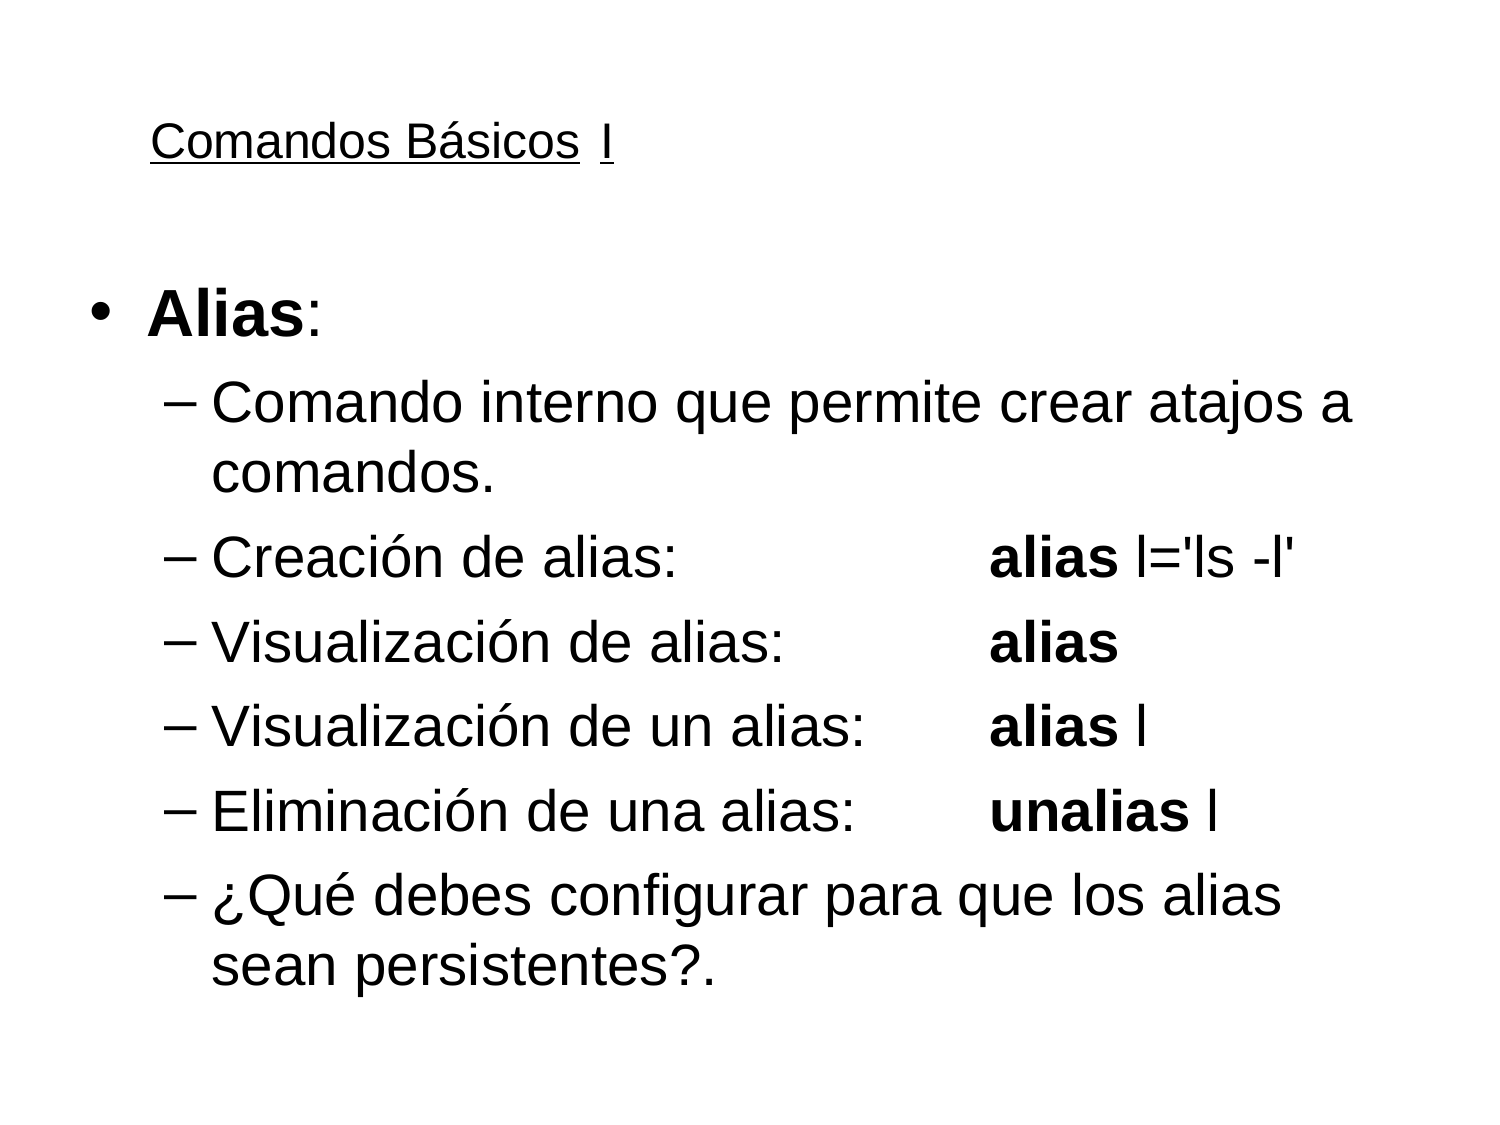

# Comandos Básicos	I
Alias:
Comando interno que permite crear atajos a comandos.
Creación de alias:			alias l='ls -l'
Visualización de alias:		alias
Visualización de un alias:	alias l
Eliminación de una alias:	unalias l
¿Qué debes configurar para que los alias sean persistentes?.